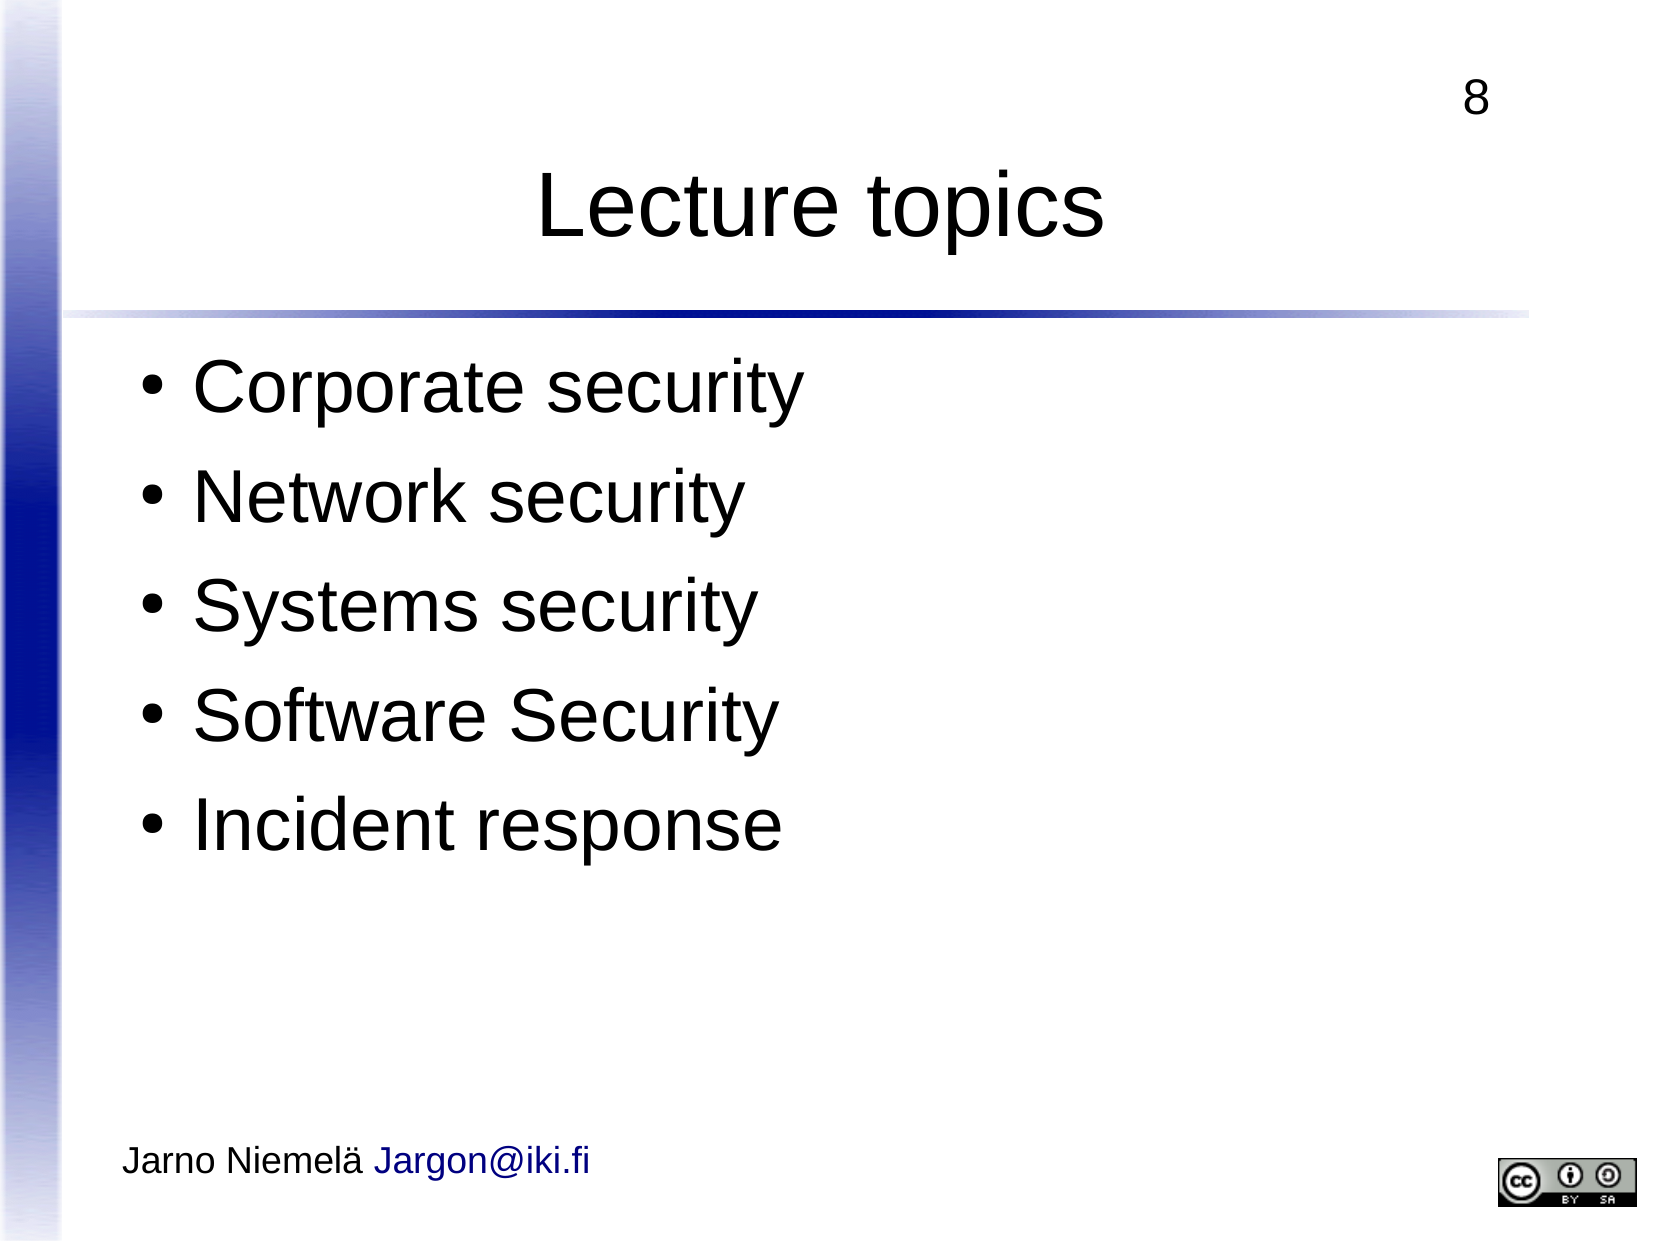

# Lecture topics
Corporate security
Network security
Systems security
Software Security
Incident response